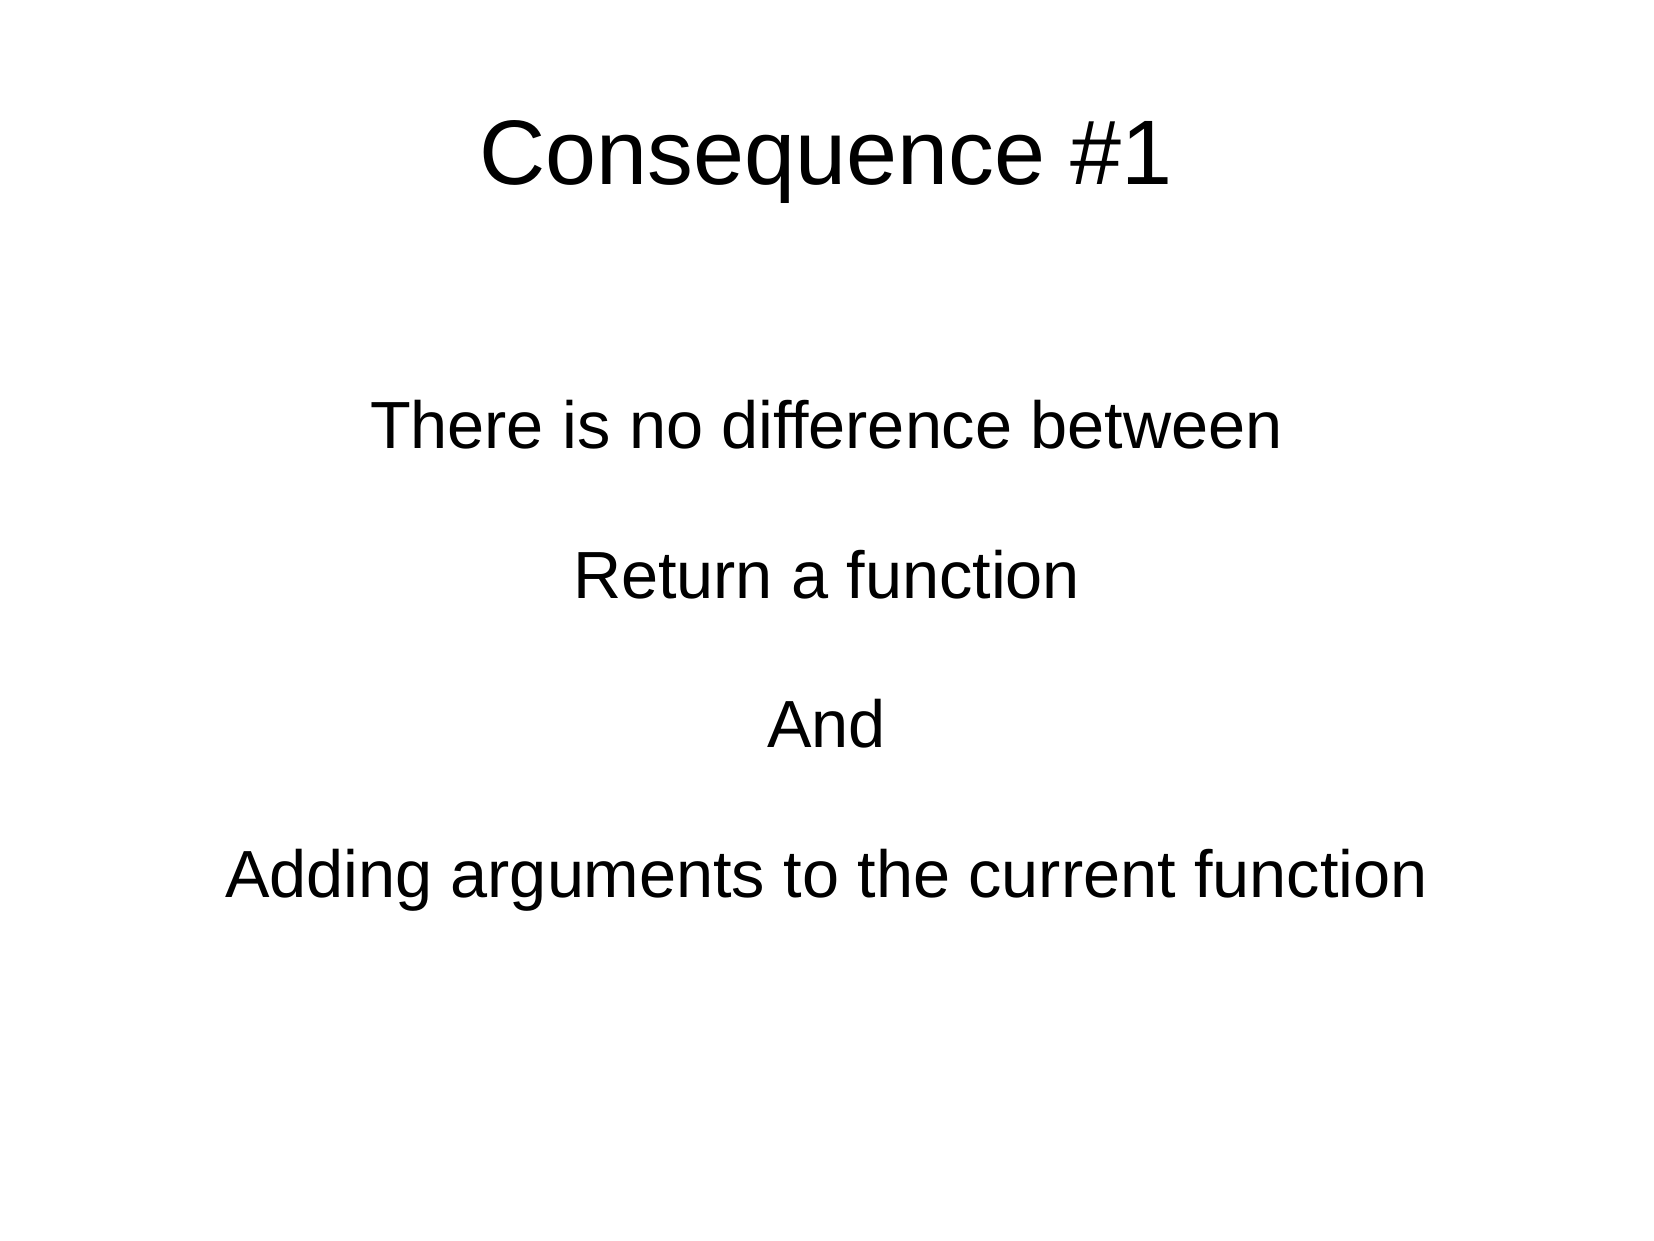

# Consequence #1
There is no difference between
Return a function
And
Adding arguments to the current function